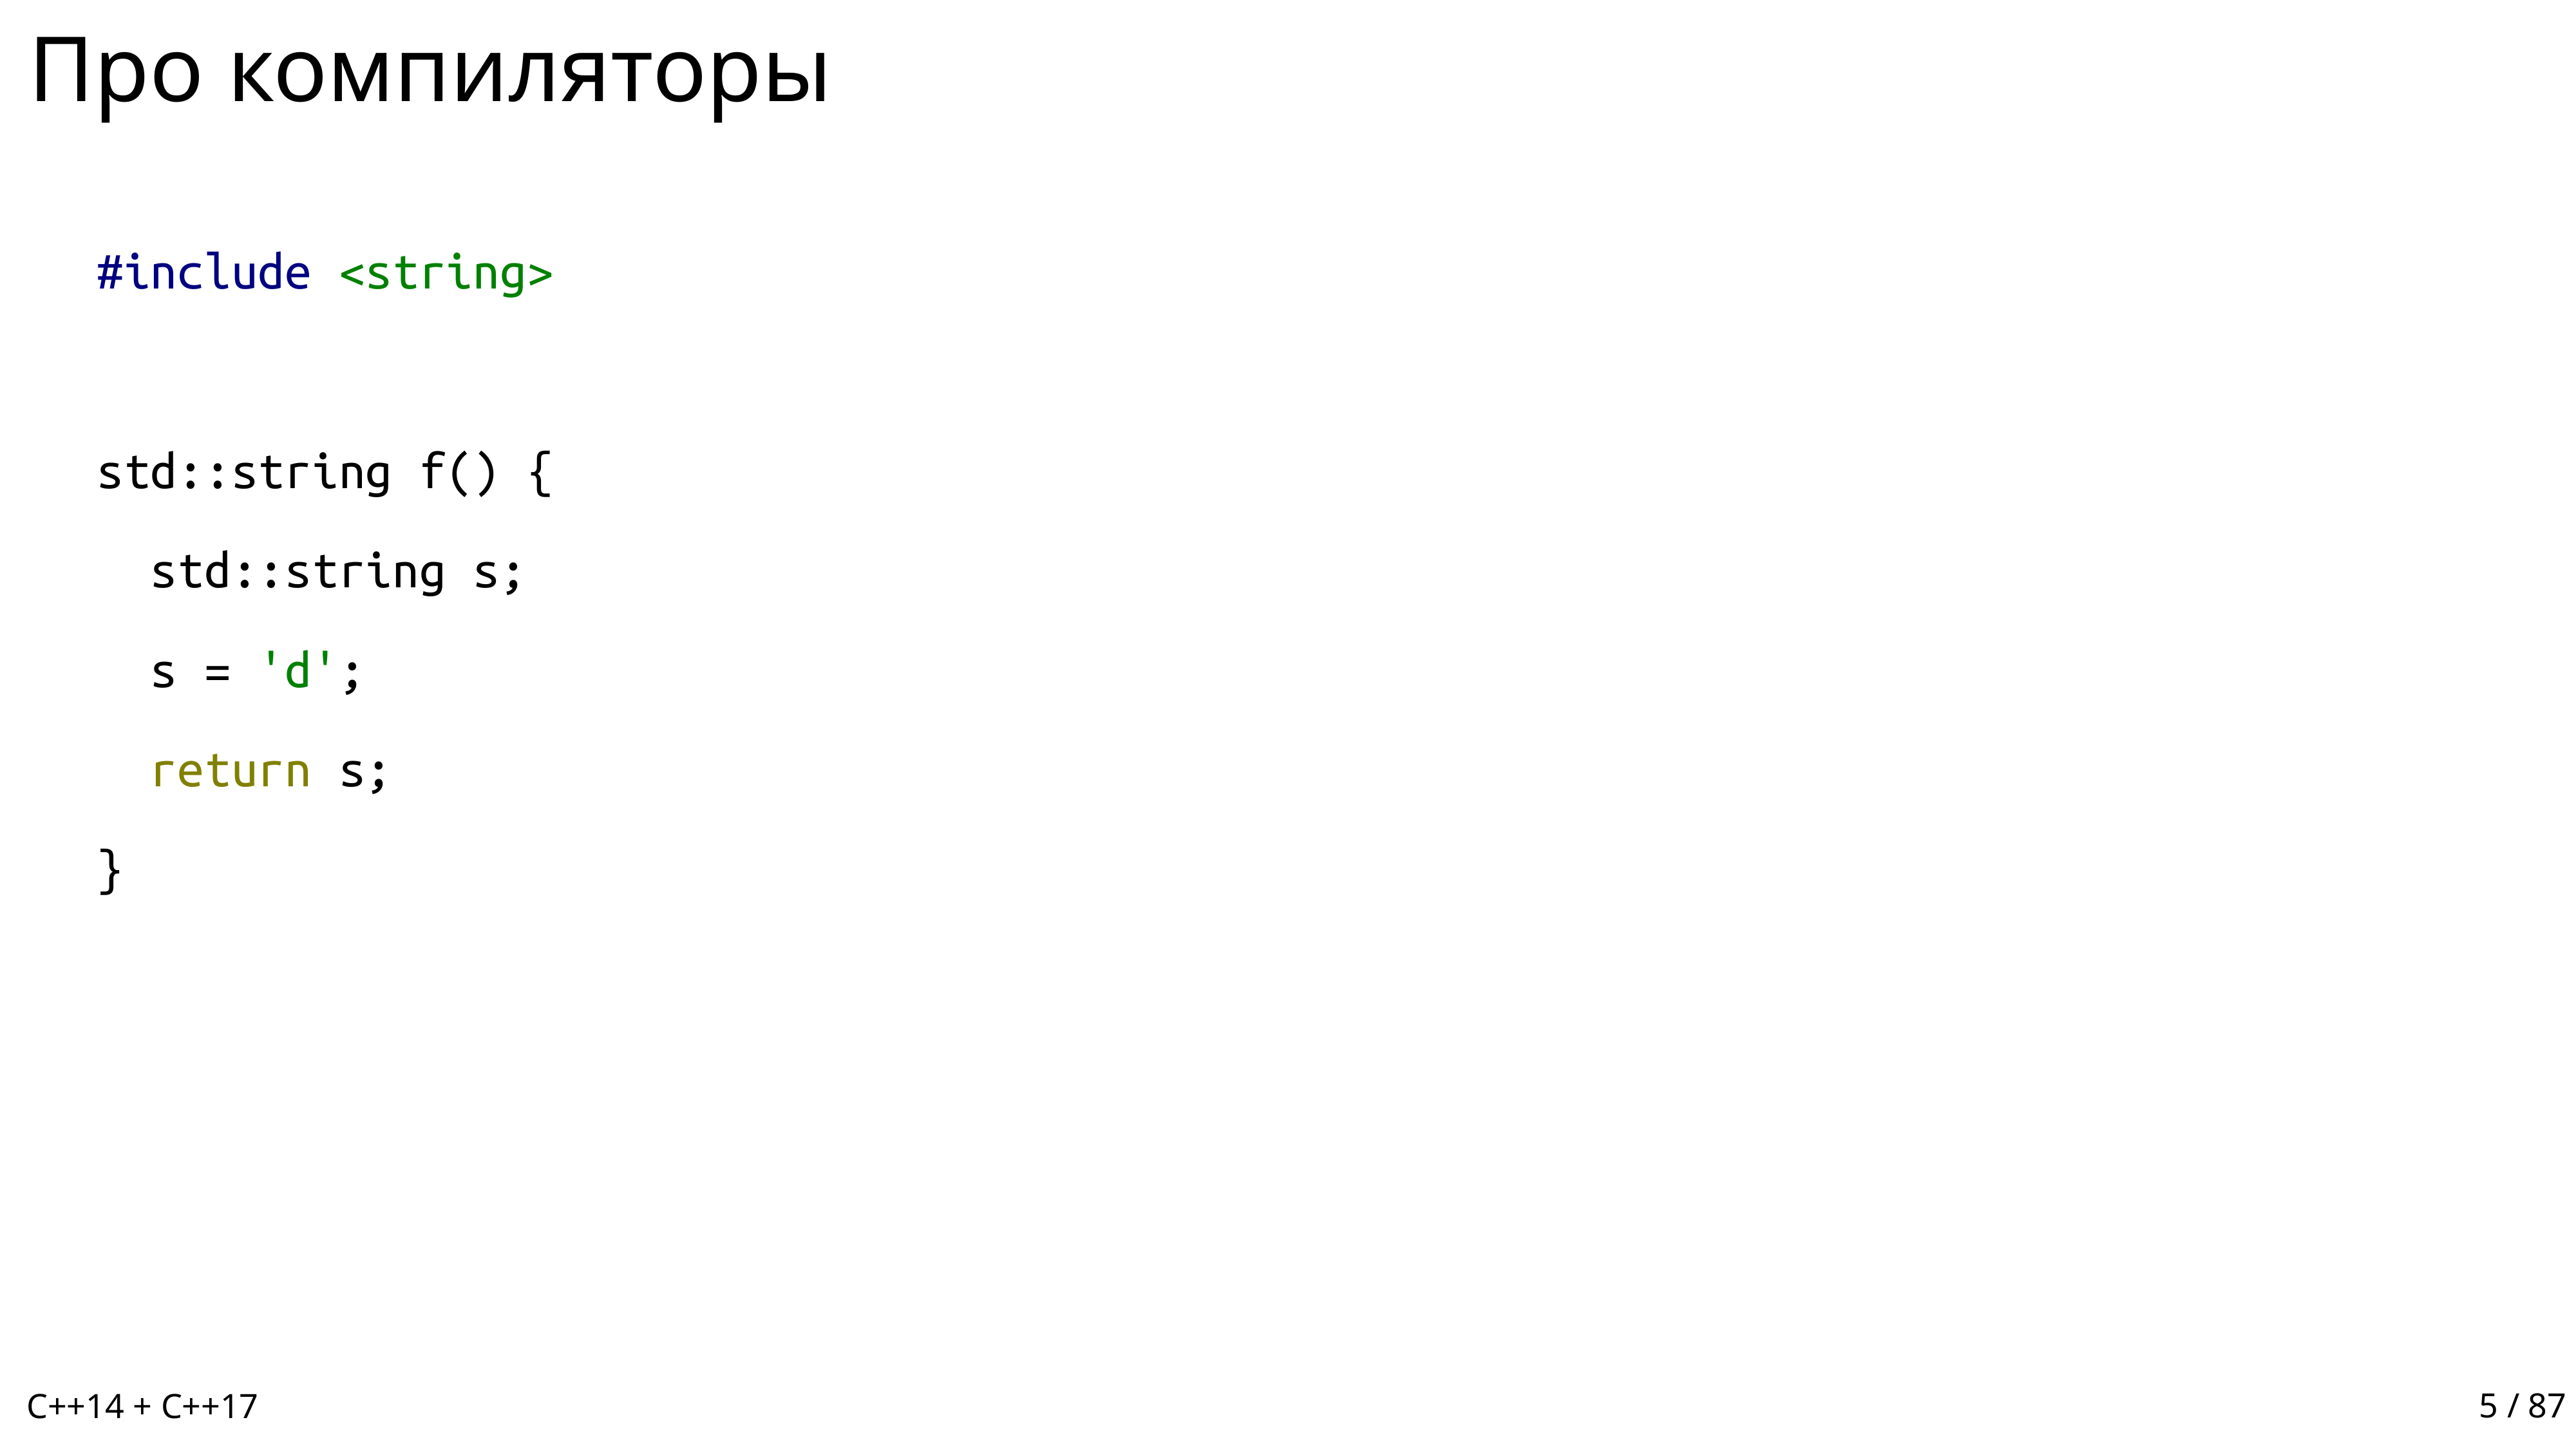

# Про компиляторы
#include <string>
std::string f() {
 std::string s;
 s = 'd';
 return s;
}
C++14 + C++17